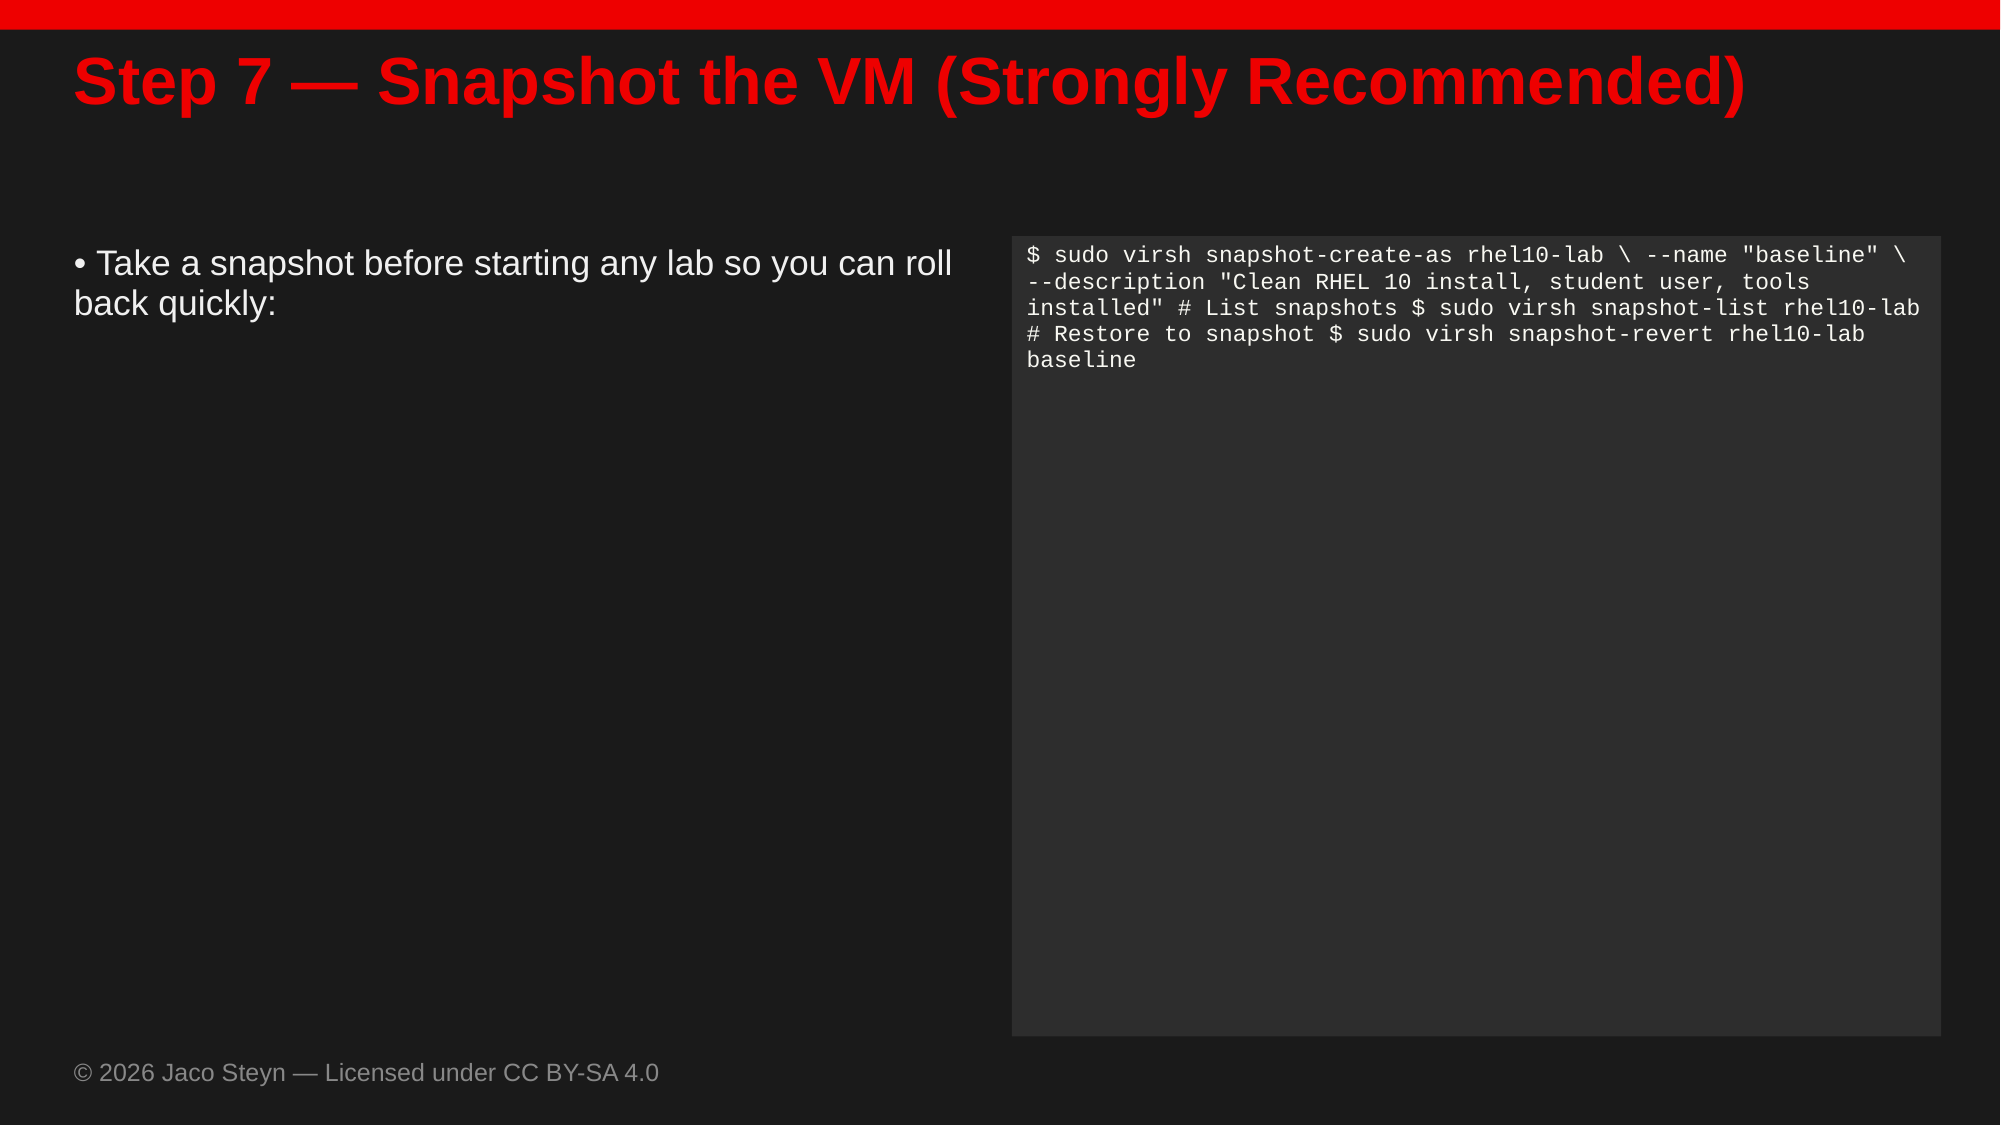

Step 7 — Snapshot the VM (Strongly Recommended)
• Take a snapshot before starting any lab so you can roll back quickly:
$ sudo virsh snapshot-create-as rhel10-lab \ --name "baseline" \ --description "Clean RHEL 10 install, student user, tools installed" # List snapshots $ sudo virsh snapshot-list rhel10-lab # Restore to snapshot $ sudo virsh snapshot-revert rhel10-lab baseline
© 2026 Jaco Steyn — Licensed under CC BY-SA 4.0